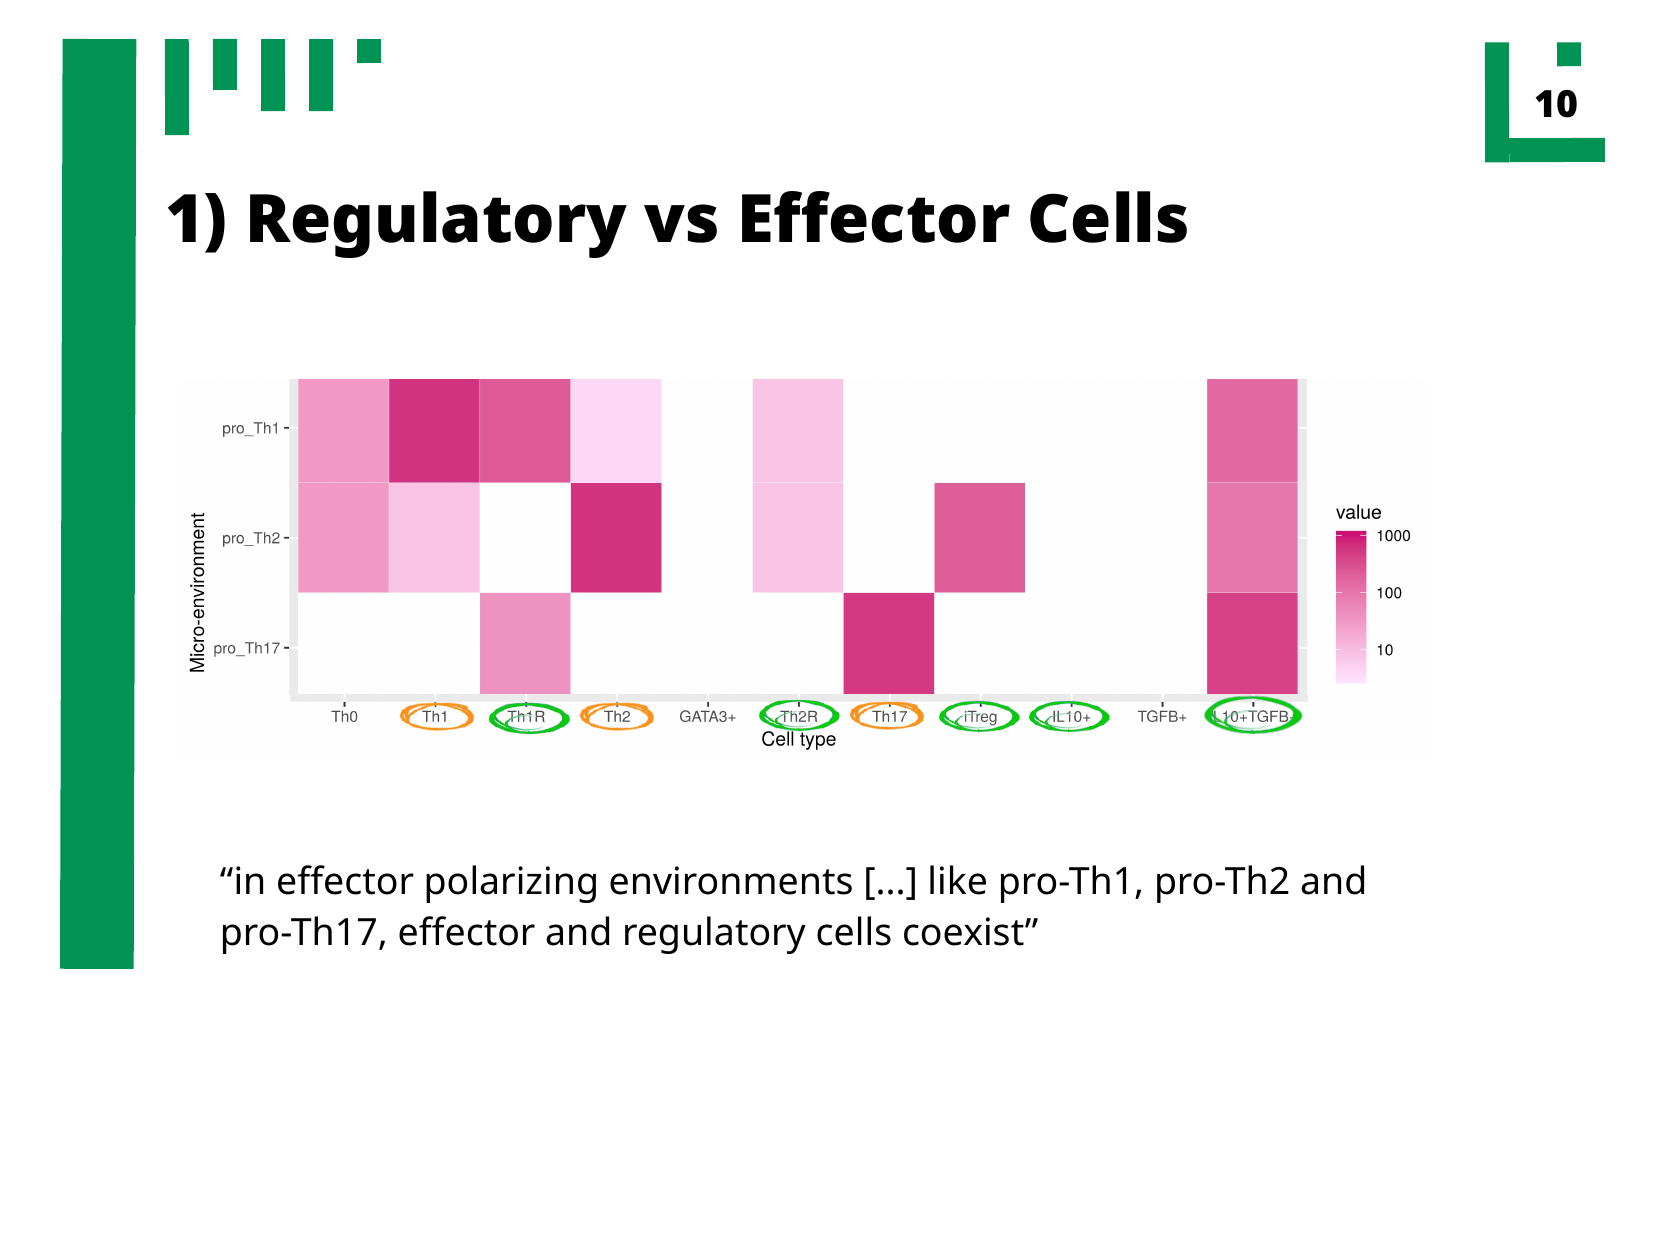

# 1) Regulatory vs Effector Cells
“in effector polarizing environments [...] like pro-Th1, pro-Th2 and pro-Th17, effector and regulatory cells coexist”